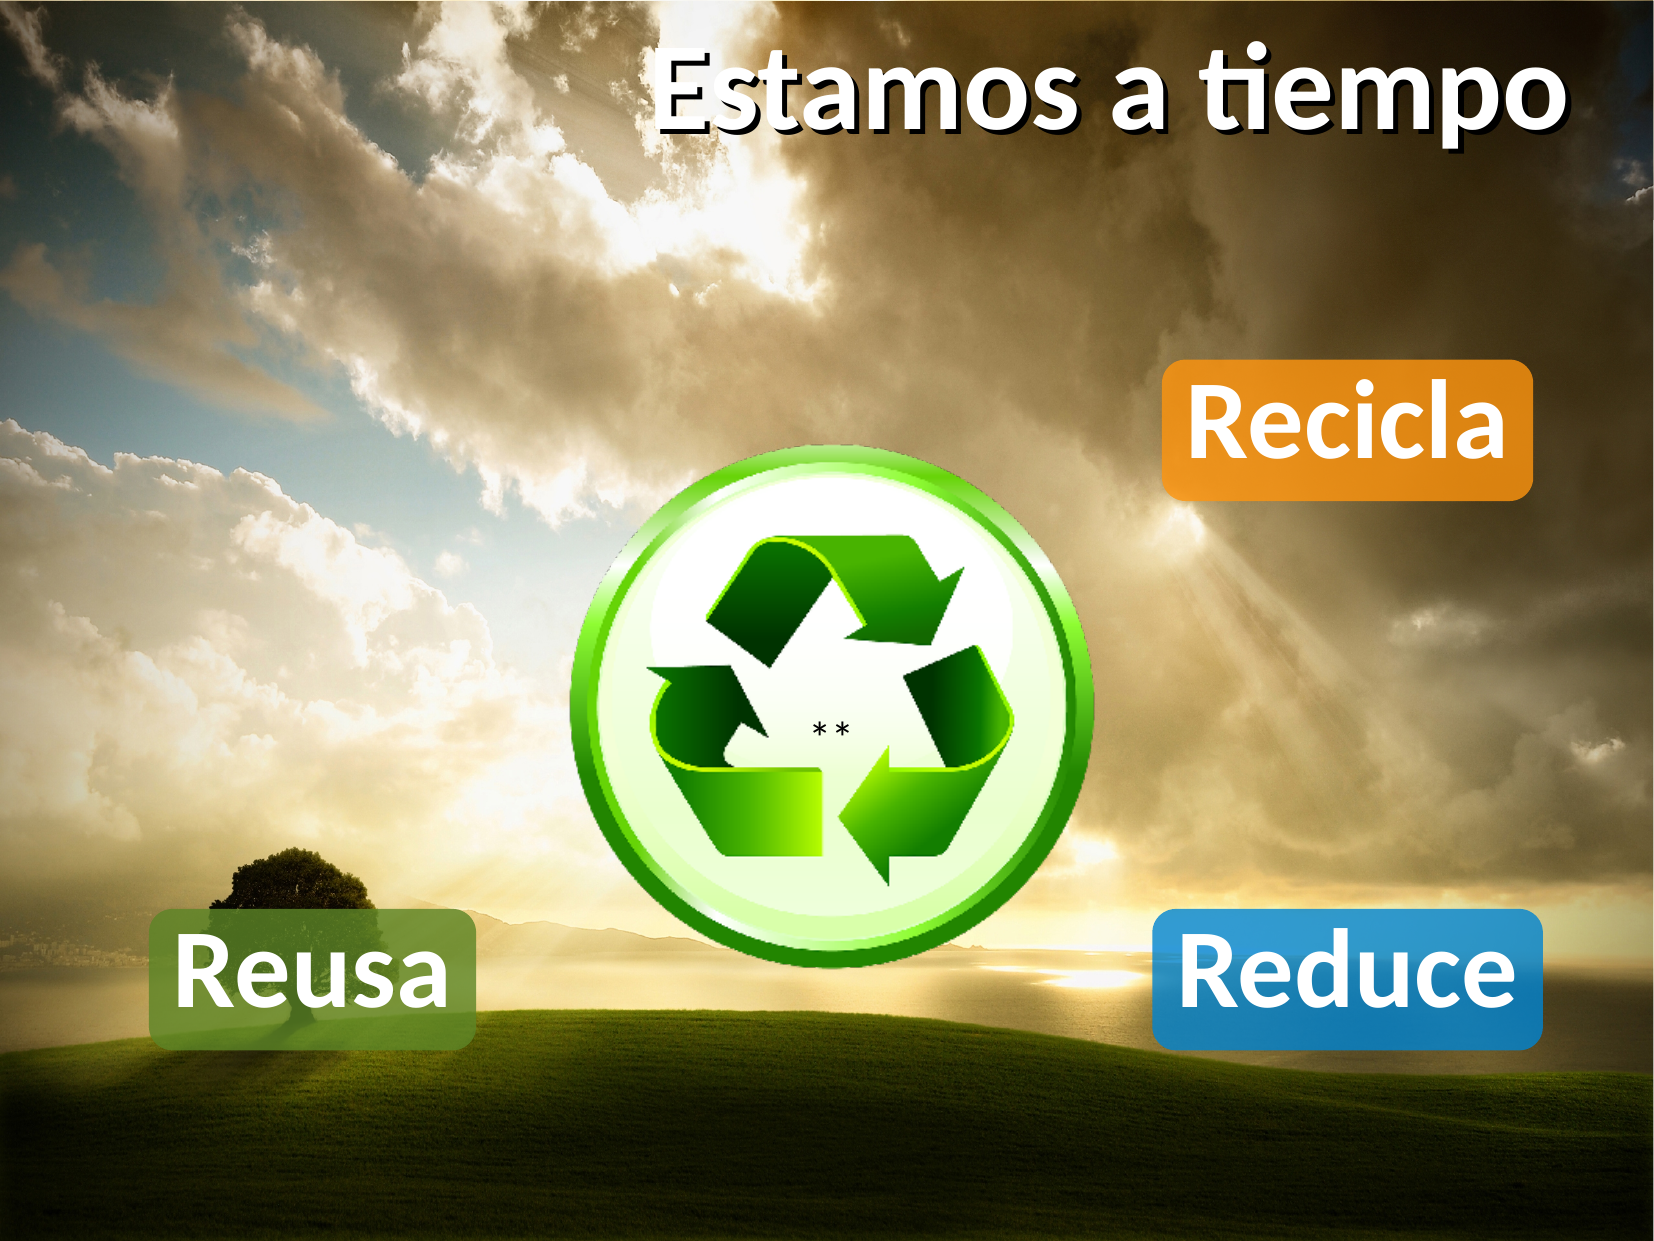

# Estamos a tiempo
**
Recicla
Reusa
Reduce
Introducción a la Física (Asorey-Sarmiento)
73